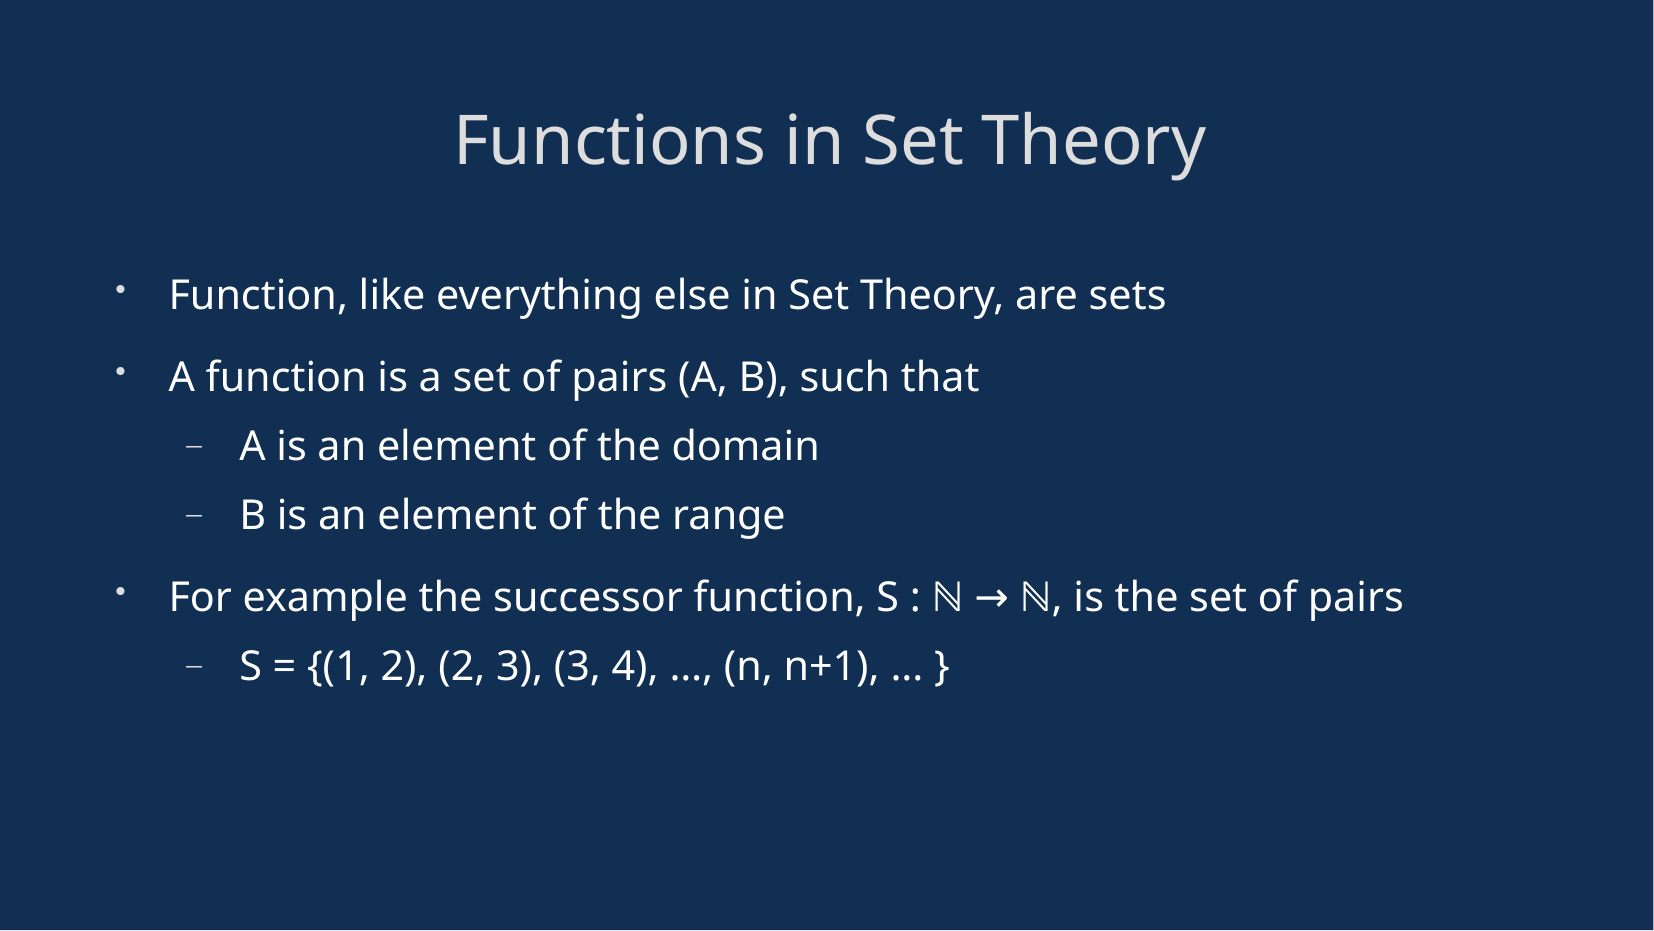

Functions in Set Theory
# Function, like everything else in Set Theory, are sets
A function is a set of pairs (A, B), such that
A is an element of the domain
B is an element of the range
For example the successor function, S : ℕ → ℕ, is the set of pairs
S = {(1, 2), (2, 3), (3, 4), …, (n, n+1), ... }